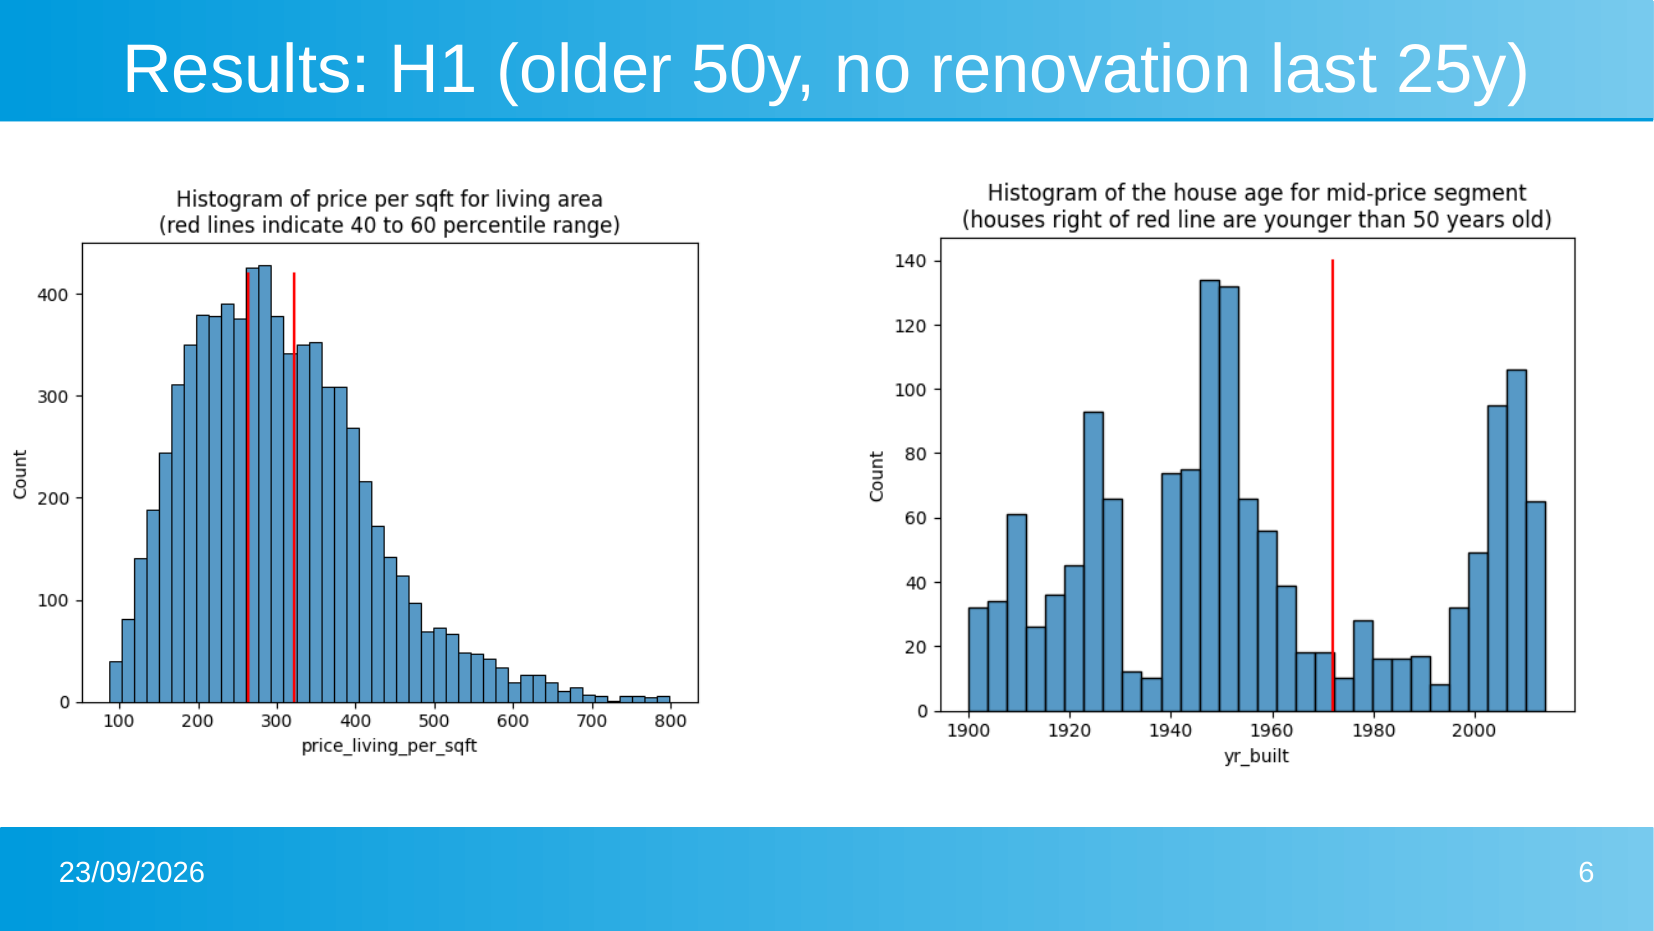

# Results: H1 (older 50y, no renovation last 25y)
6